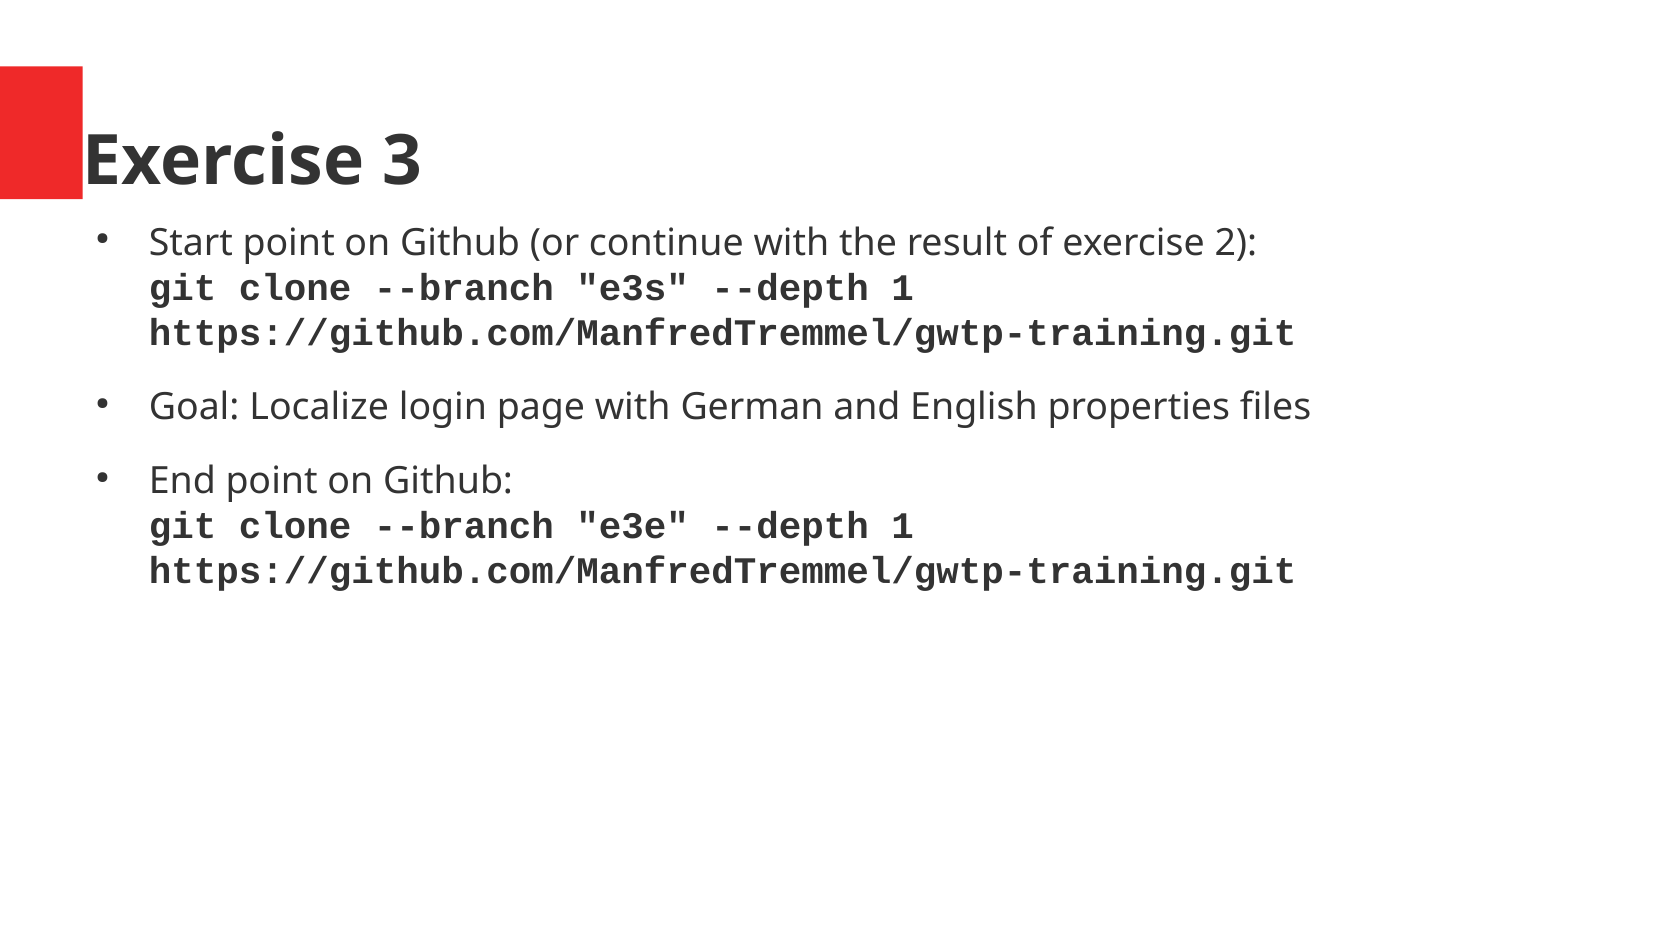

# Exercise 3
Start point on Github (or continue with the result of exercise 2):
git clone --branch "e3s" --depth 1 https://github.com/ManfredTremmel/gwtp-training.git
Goal: Localize login page with German and English properties files
End point on Github:
git clone --branch "e3e" --depth 1 https://github.com/ManfredTremmel/gwtp-training.git